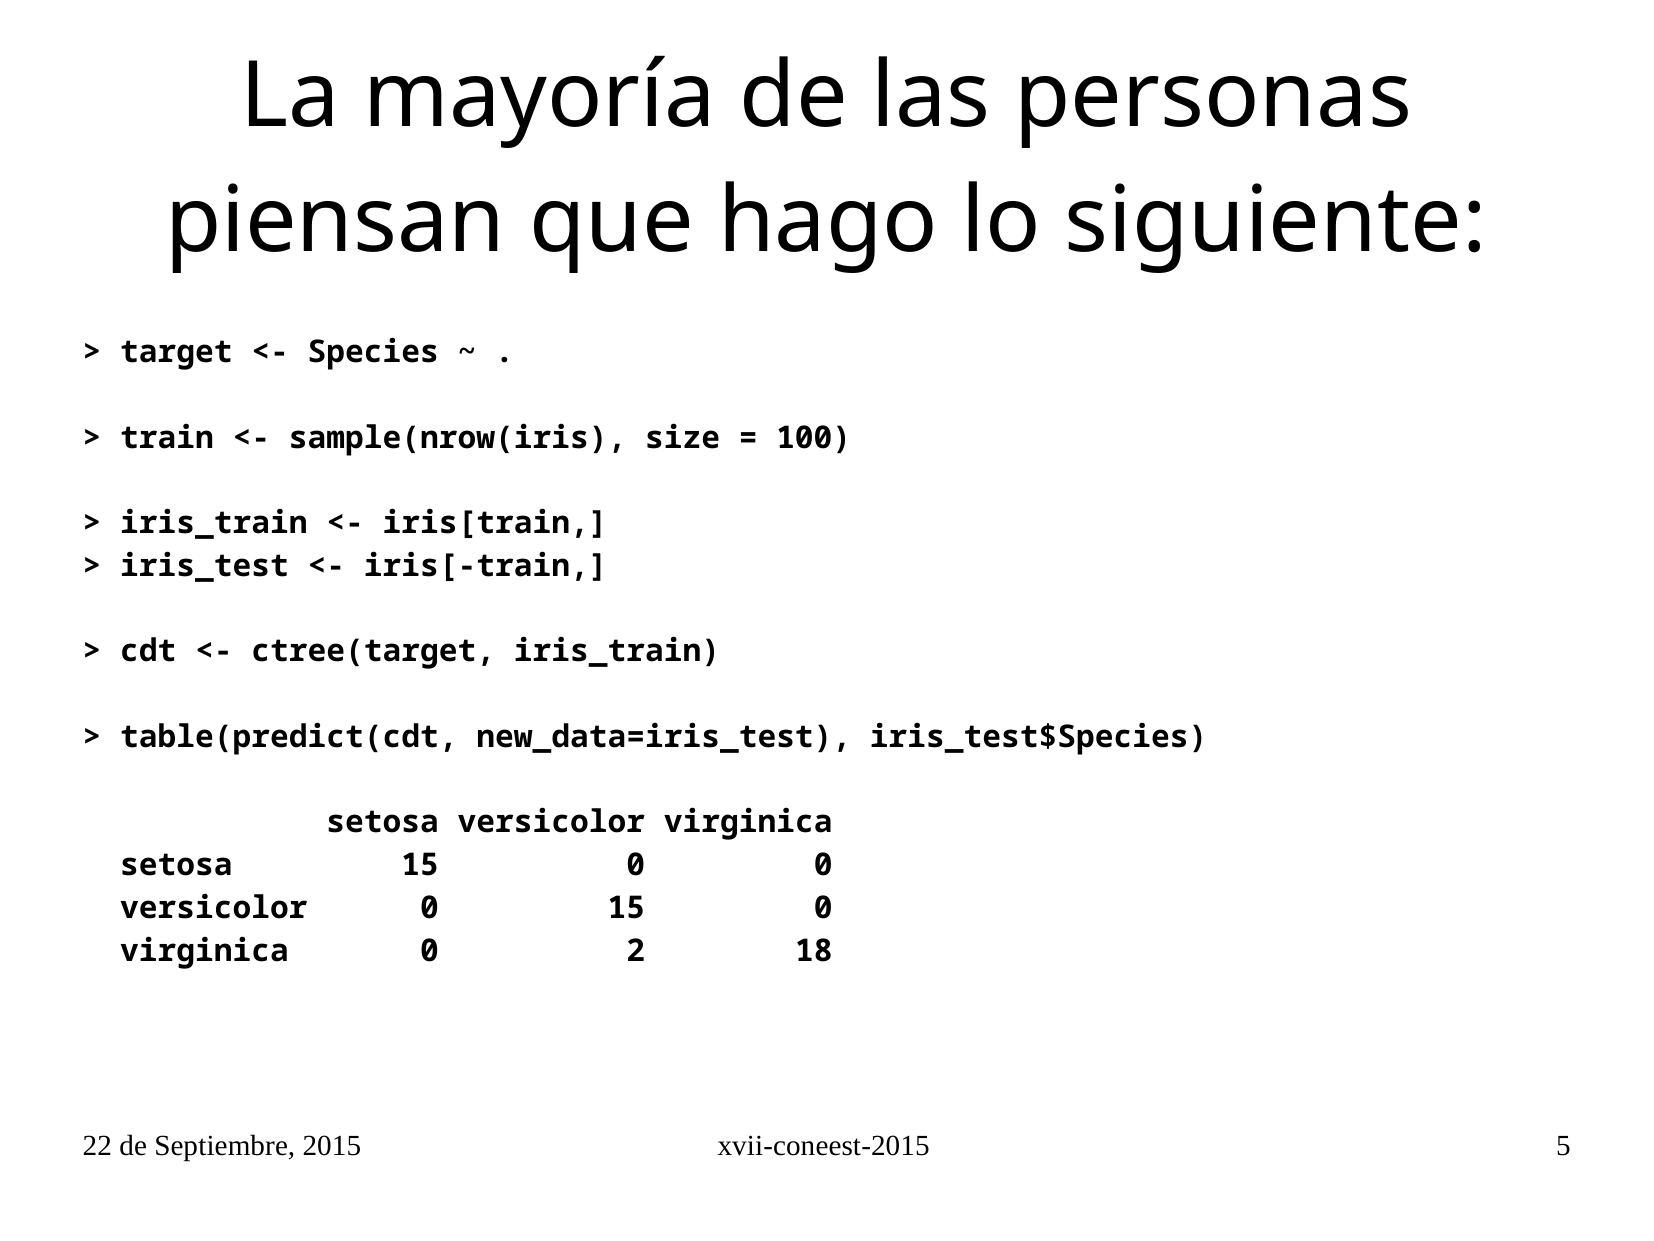

# La mayoría de las personas piensan que hago lo siguiente:
> target <- Species ~ .
> train <- sample(nrow(iris), size = 100)
> iris_train <- iris[train,]
> iris_test <- iris[-train,]
> cdt <- ctree(target, iris_train)
> table(predict(cdt, new_data=iris_test), iris_test$Species)
 setosa versicolor virginica
 setosa 15 0 0
 versicolor 0 15 0
 virginica 0 2 18
22 de Septiembre, 2015
xvii-coneest-2015
5